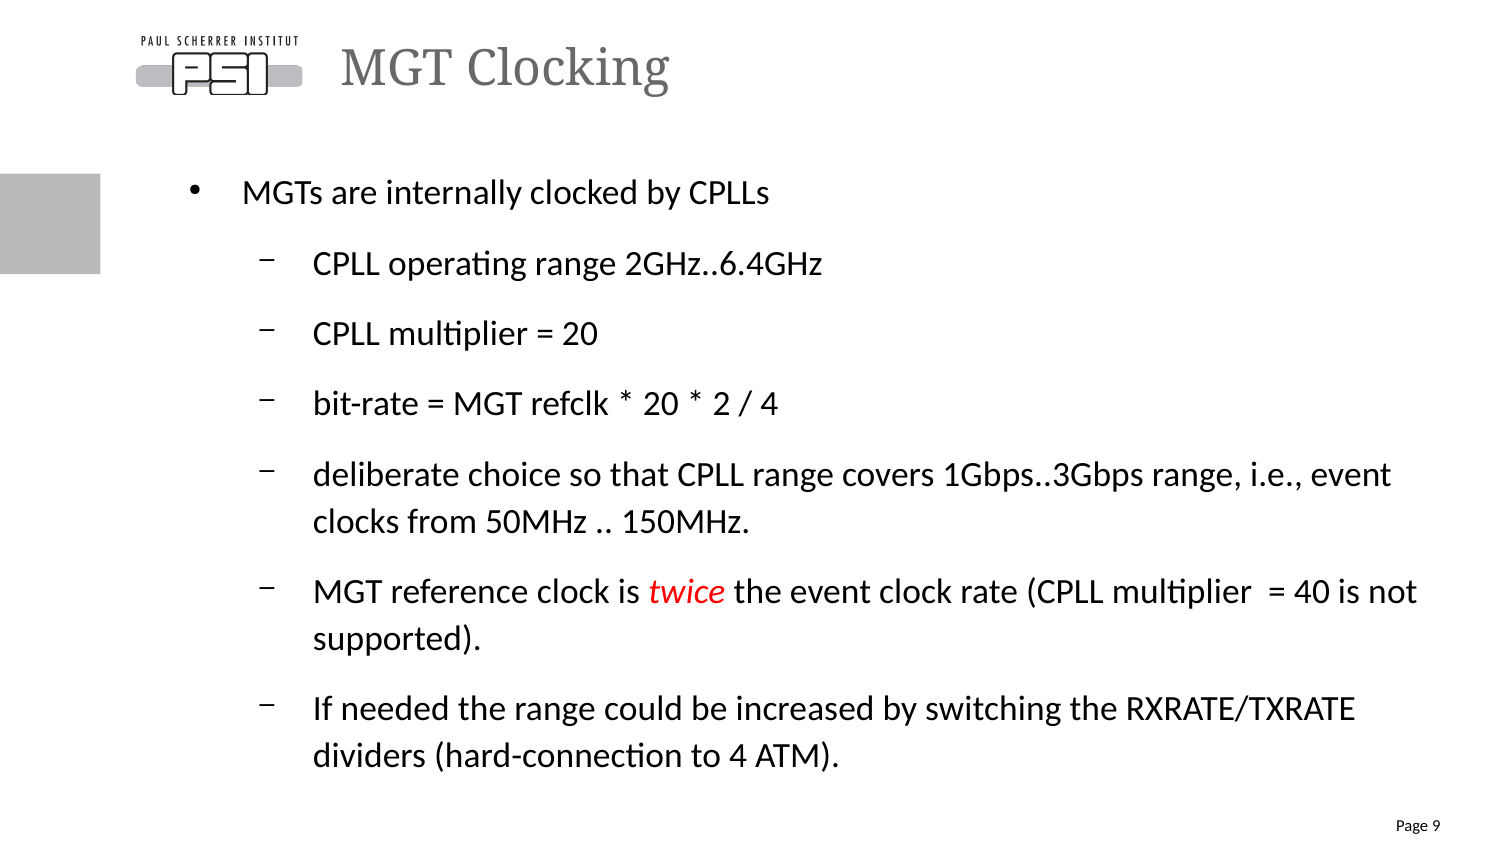

MGT Clocking
# MGTs are internally clocked by CPLLs
CPLL operating range 2GHz..6.4GHz
CPLL multiplier = 20
bit-rate = MGT refclk * 20 * 2 / 4
deliberate choice so that CPLL range covers 1Gbps..3Gbps range, i.e., event clocks from 50MHz .. 150MHz.
MGT reference clock is twice the event clock rate (CPLL multiplier = 40 is not supported).
If needed the range could be increased by switching the RXRATE/TXRATE dividers (hard-connection to 4 ATM).
Page